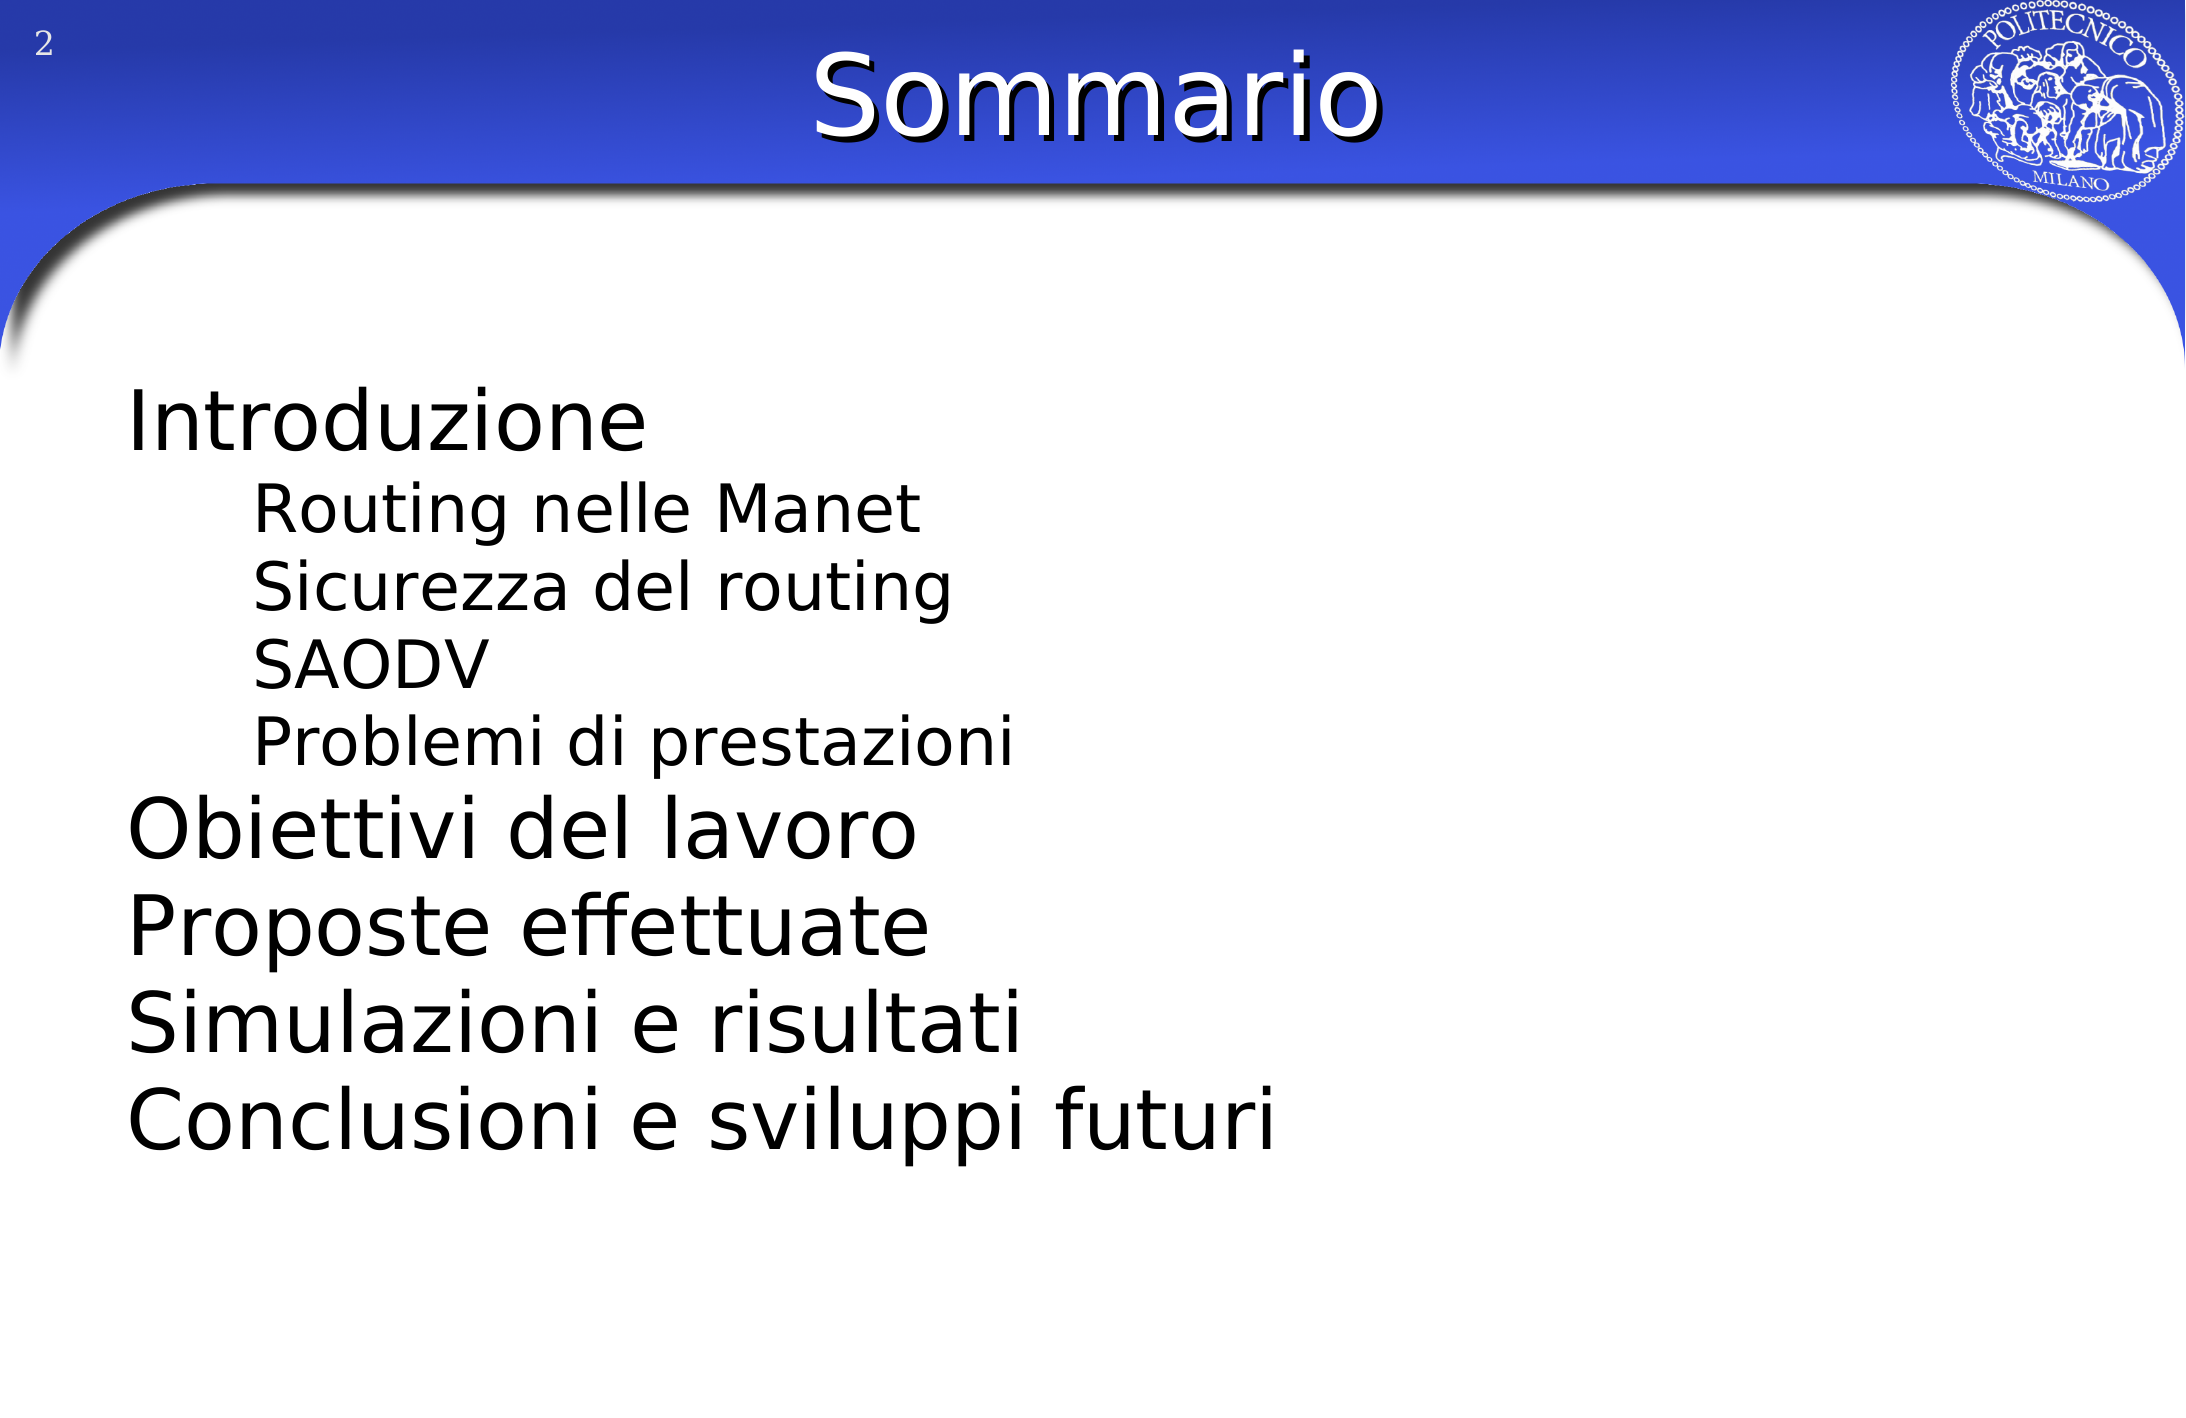

2
# Sommario
Introduzione
 Routing nelle Manet
 Sicurezza del routing
 SAODV
 Problemi di prestazioni
Obiettivi del lavoro
Proposte effettuate
Simulazioni e risultati
Conclusioni e sviluppi futuri